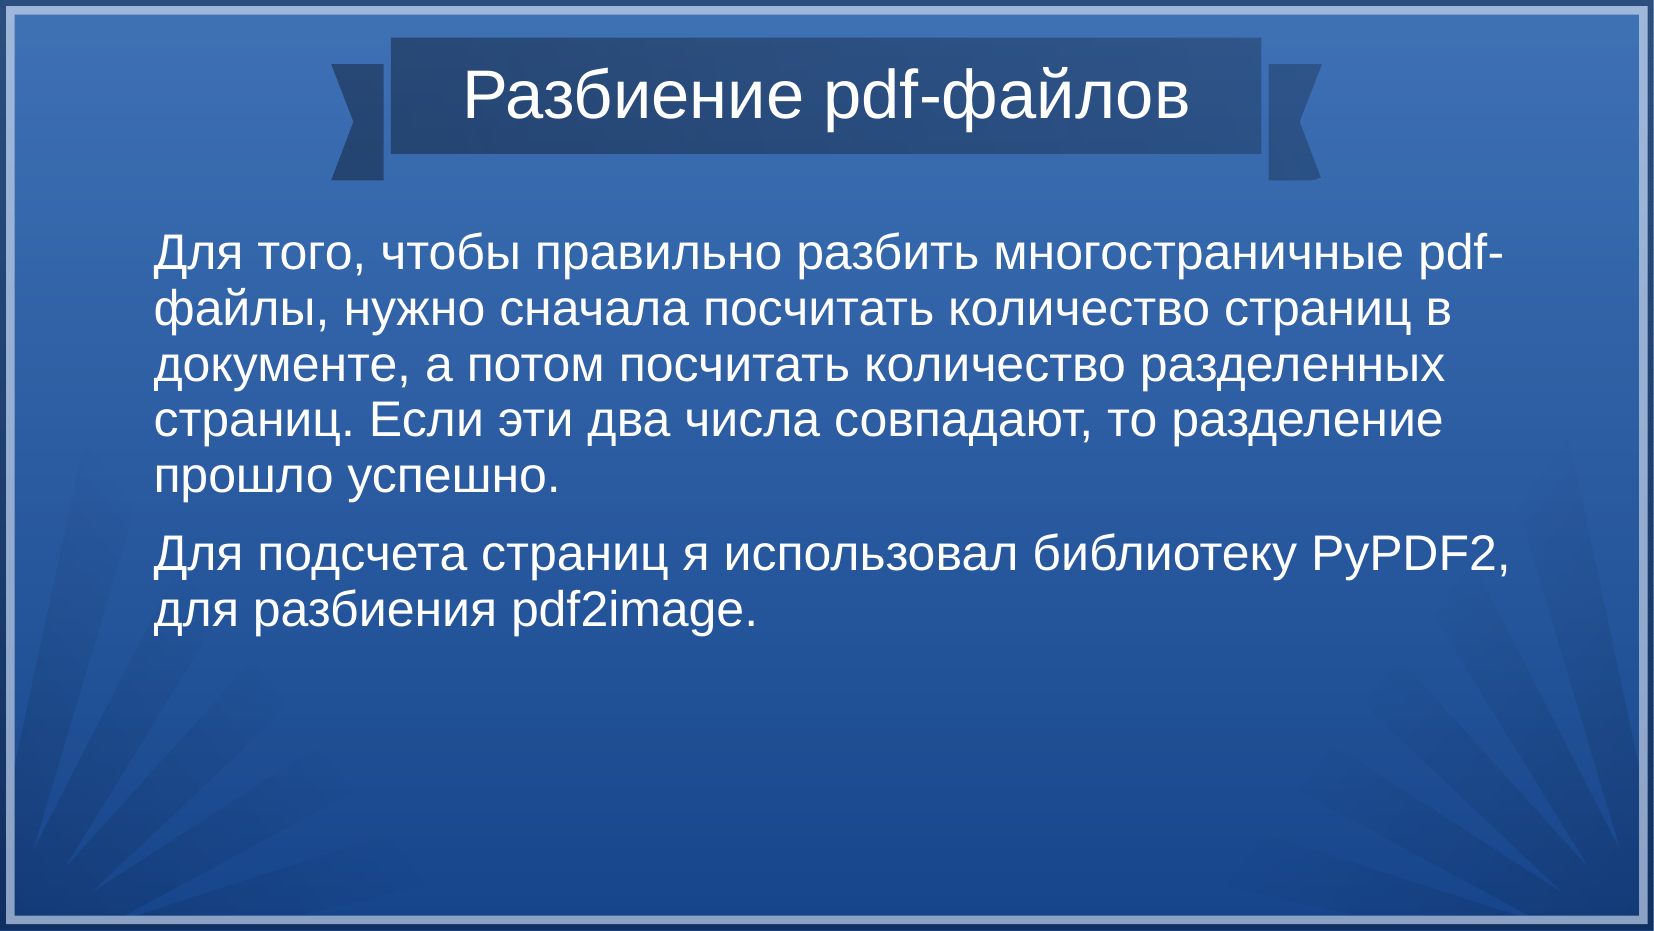

# Разбиение pdf-файлов
Для того, чтобы правильно разбить многостраничные pdf-файлы, нужно сначала посчитать количество страниц в документе, а потом посчитать количество разделенных страниц. Если эти два числа совпадают, то разделение прошло успешно.
Для подсчета страниц я использовал библиотеку PyPDF2, для разбиения pdf2image.